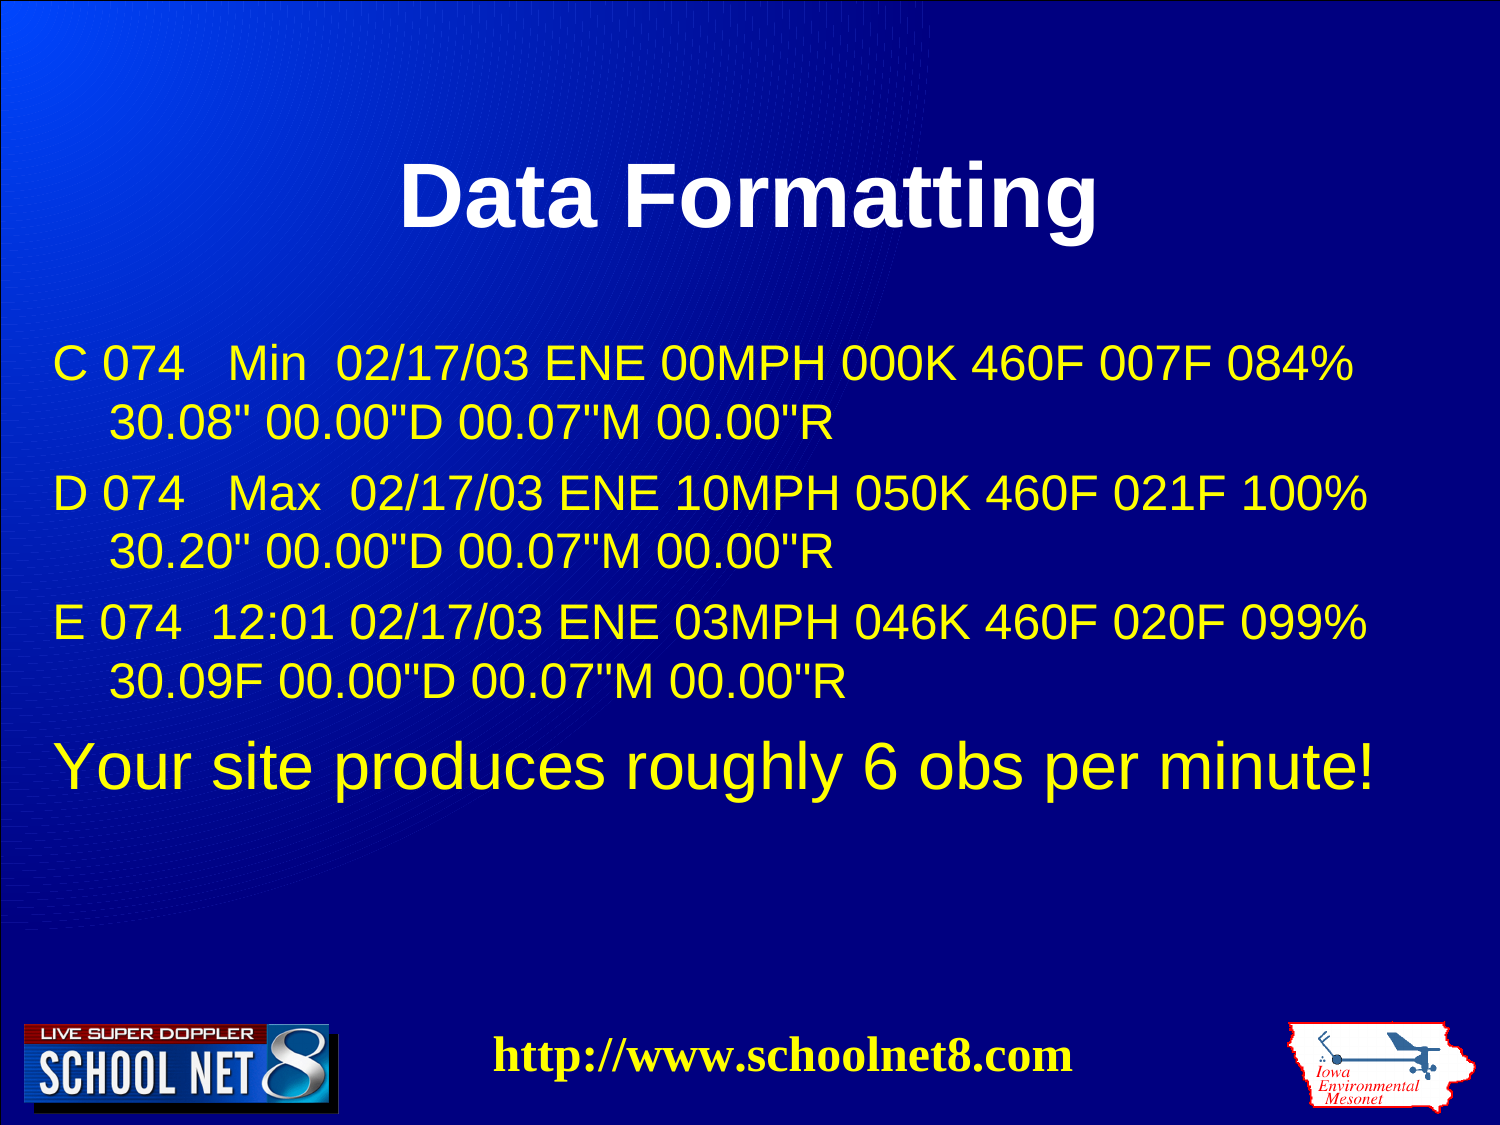

# Data Formatting
C 074 Min 02/17/03 ENE 00MPH 000K 460F 007F 084% 30.08" 00.00"D 00.07"M 00.00"R
D 074 Max 02/17/03 ENE 10MPH 050K 460F 021F 100% 30.20" 00.00"D 00.07"M 00.00"R
E 074 12:01 02/17/03 ENE 03MPH 046K 460F 020F 099% 30.09F 00.00"D 00.07"M 00.00"R
Your site produces roughly 6 obs per minute!